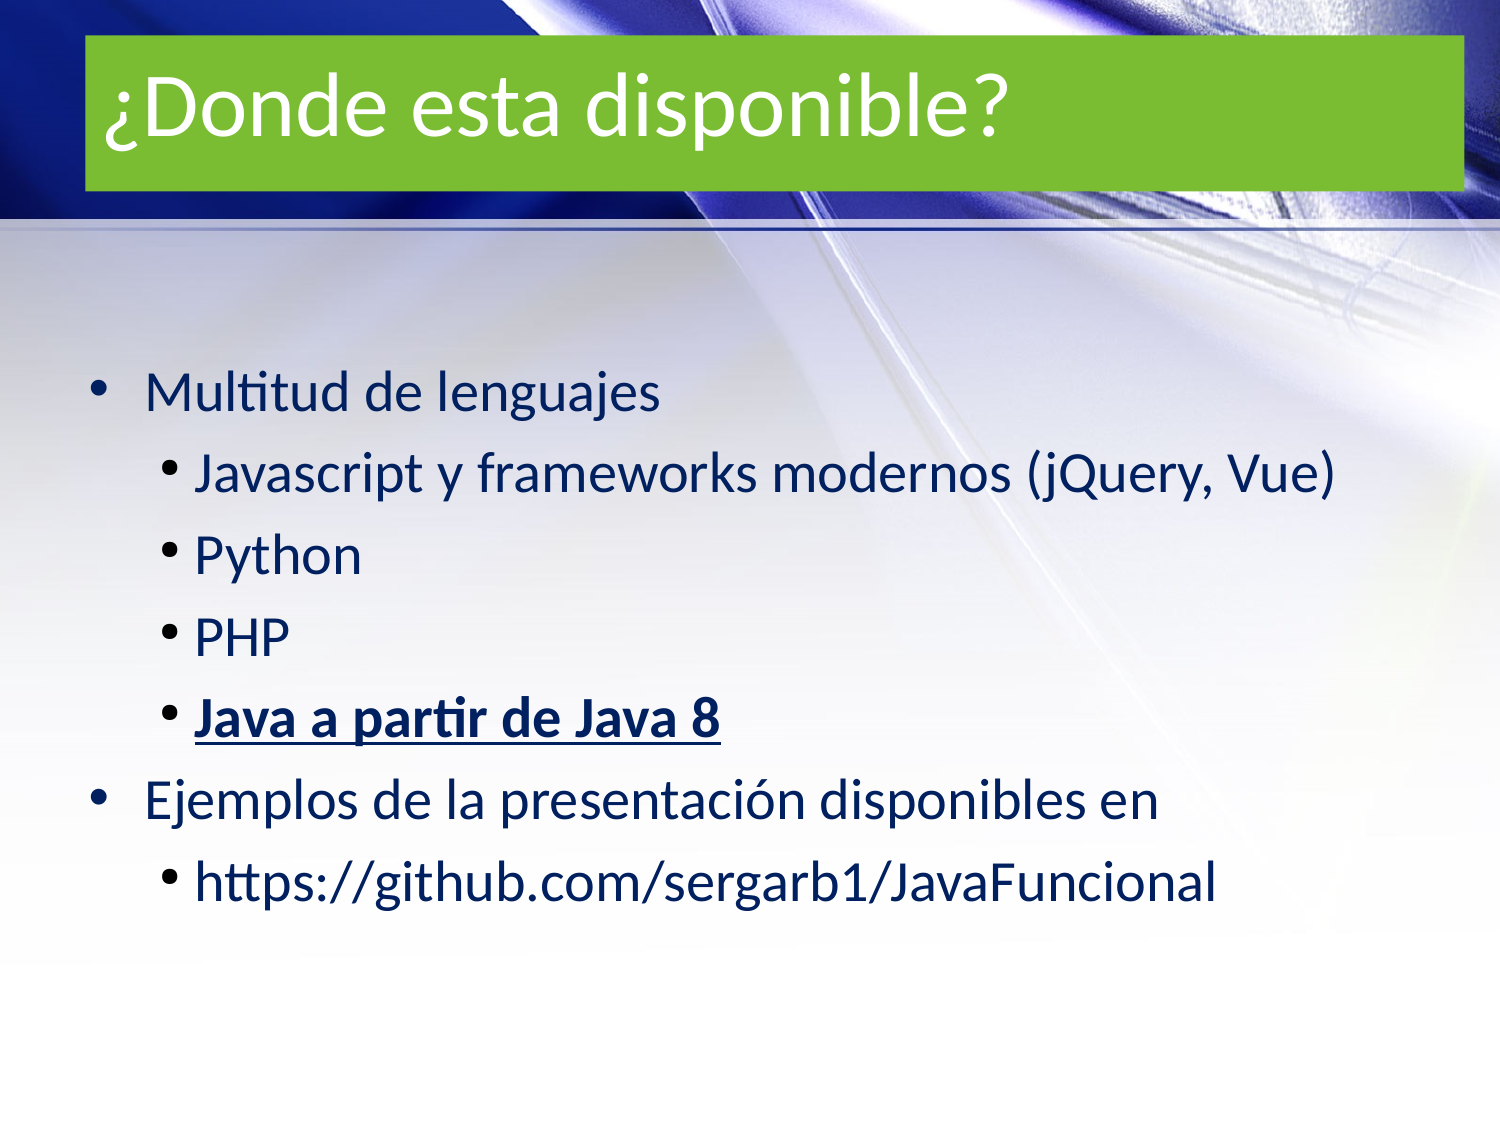

¿Donde esta disponible?
Multitud de lenguajes
Javascript y frameworks modernos (jQuery, Vue)
Python
PHP
Java a partir de Java 8
Ejemplos de la presentación disponibles en
https://github.com/sergarb1/JavaFuncional